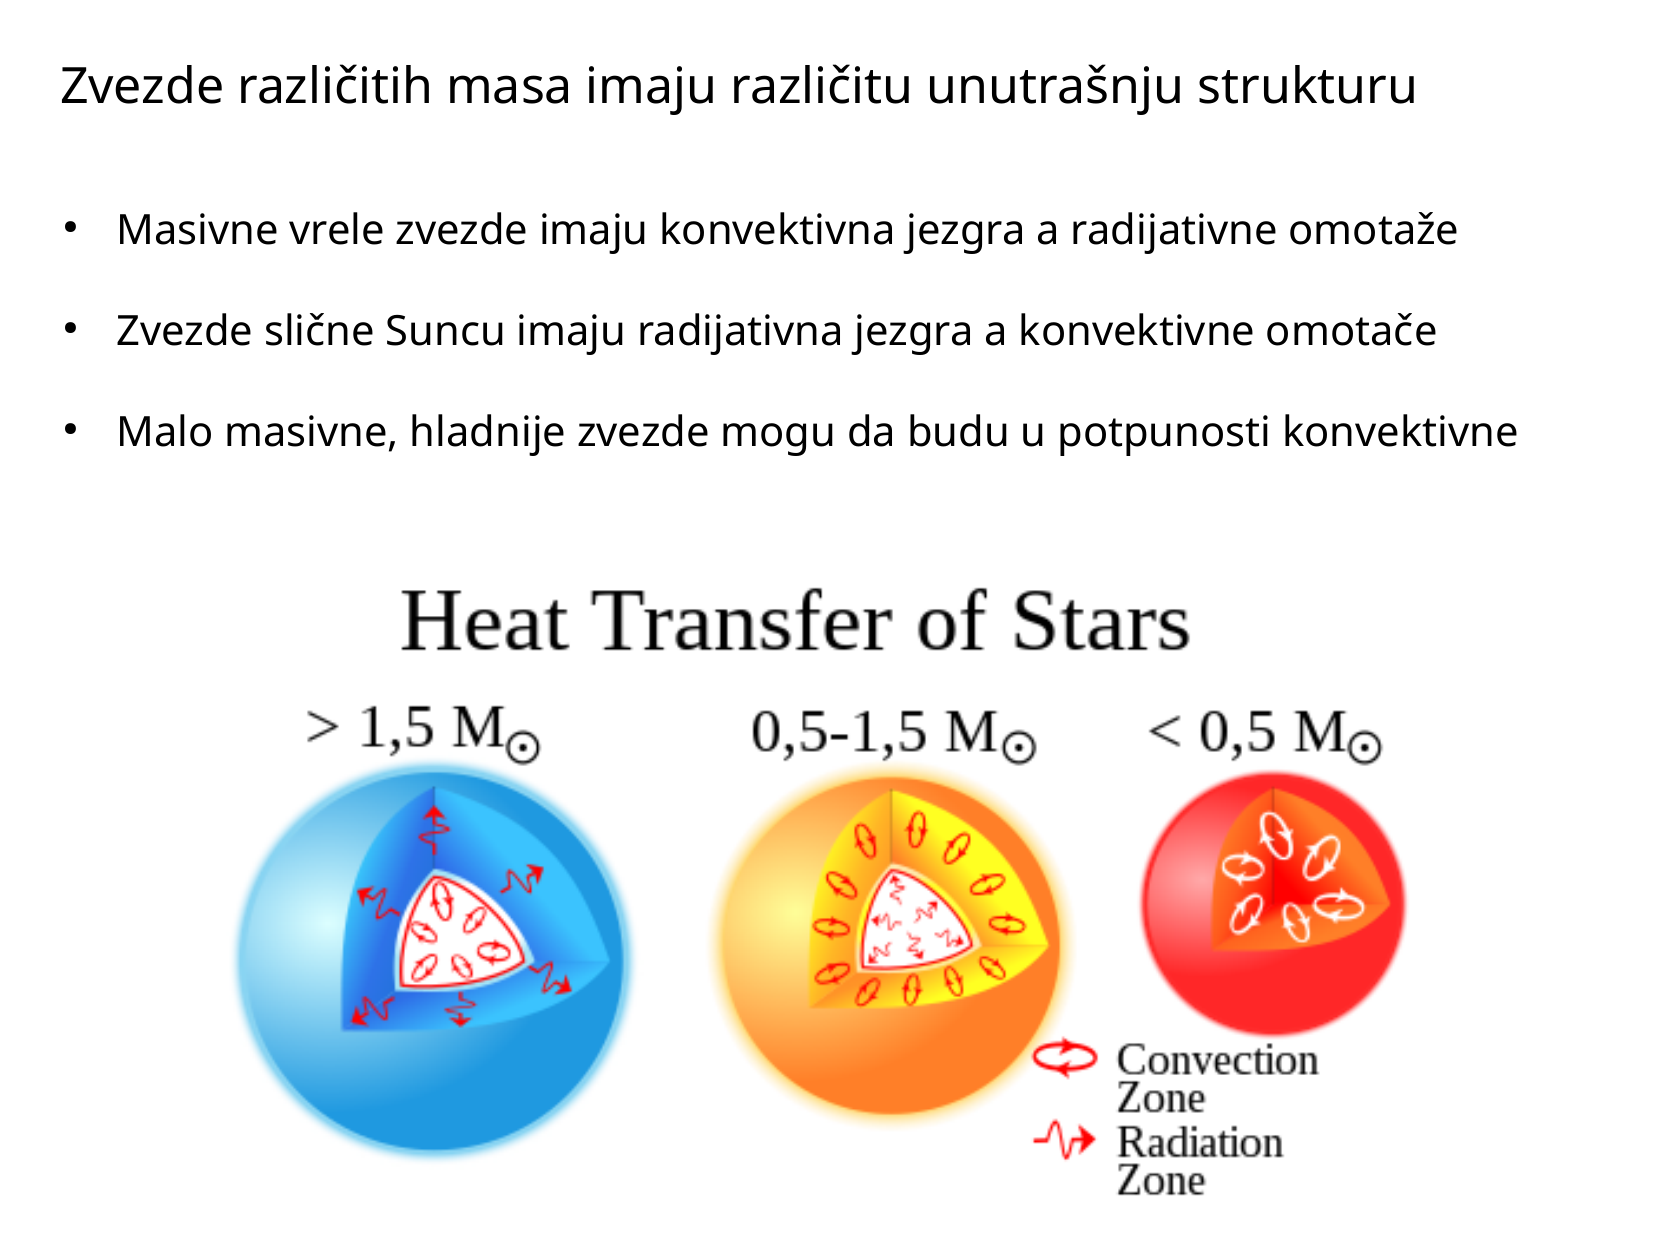

# Zvezde različitih masa imaju različitu unutrašnju strukturu
Masivne vrele zvezde imaju konvektivna jezgra a radijativne omotaže
Zvezde slične Suncu imaju radijativna jezgra a konvektivne omotače
Malo masivne, hladnije zvezde mogu da budu u potpunosti konvektivne